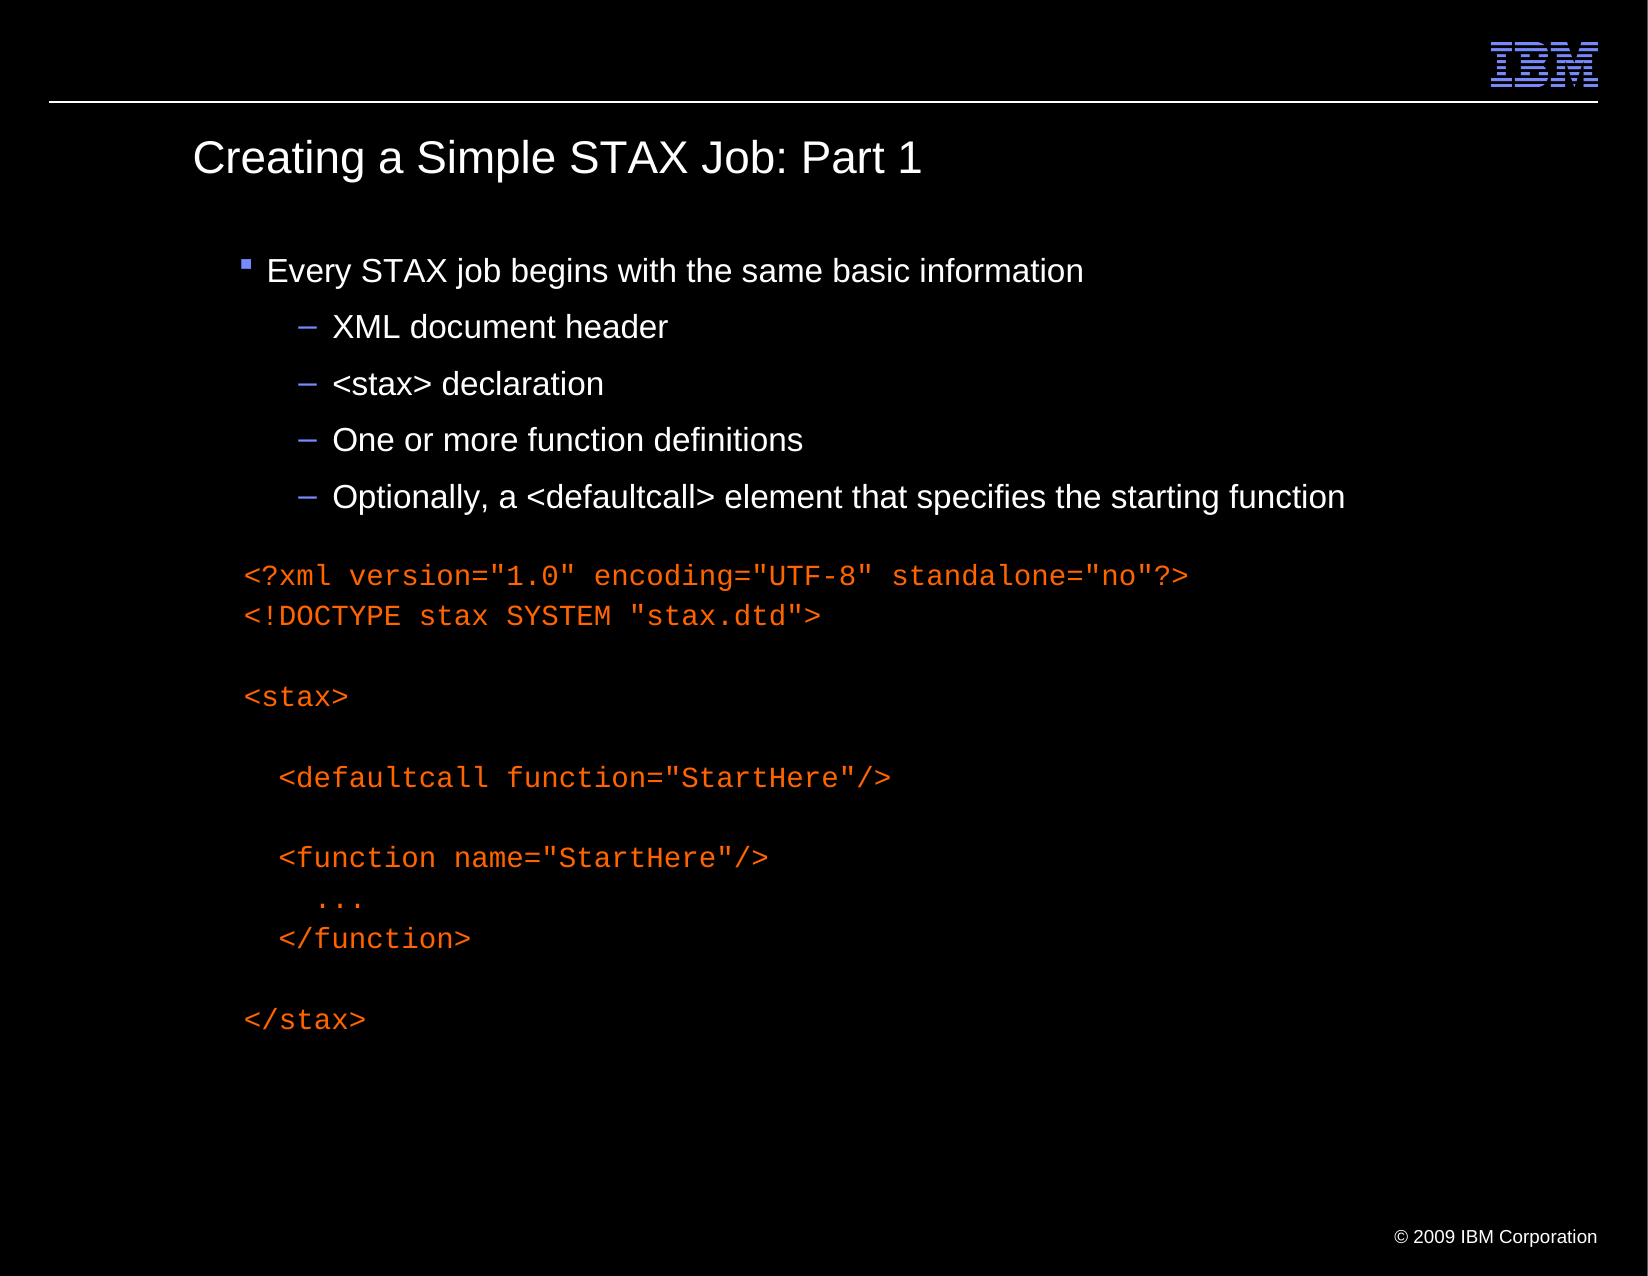

# Creating a Simple STAX Job: Part 1
Every STAX job begins with the same basic information
XML document header
<stax> declaration
One or more function definitions
Optionally, a <defaultcall> element that specifies the starting function
<?xml version="1.0" encoding="UTF-8" standalone="no"?>
<!DOCTYPE stax SYSTEM "stax.dtd">
<stax>
 <defaultcall function="StartHere"/>
 <function name="StartHere"/>
 ...
 </function>
</stax>